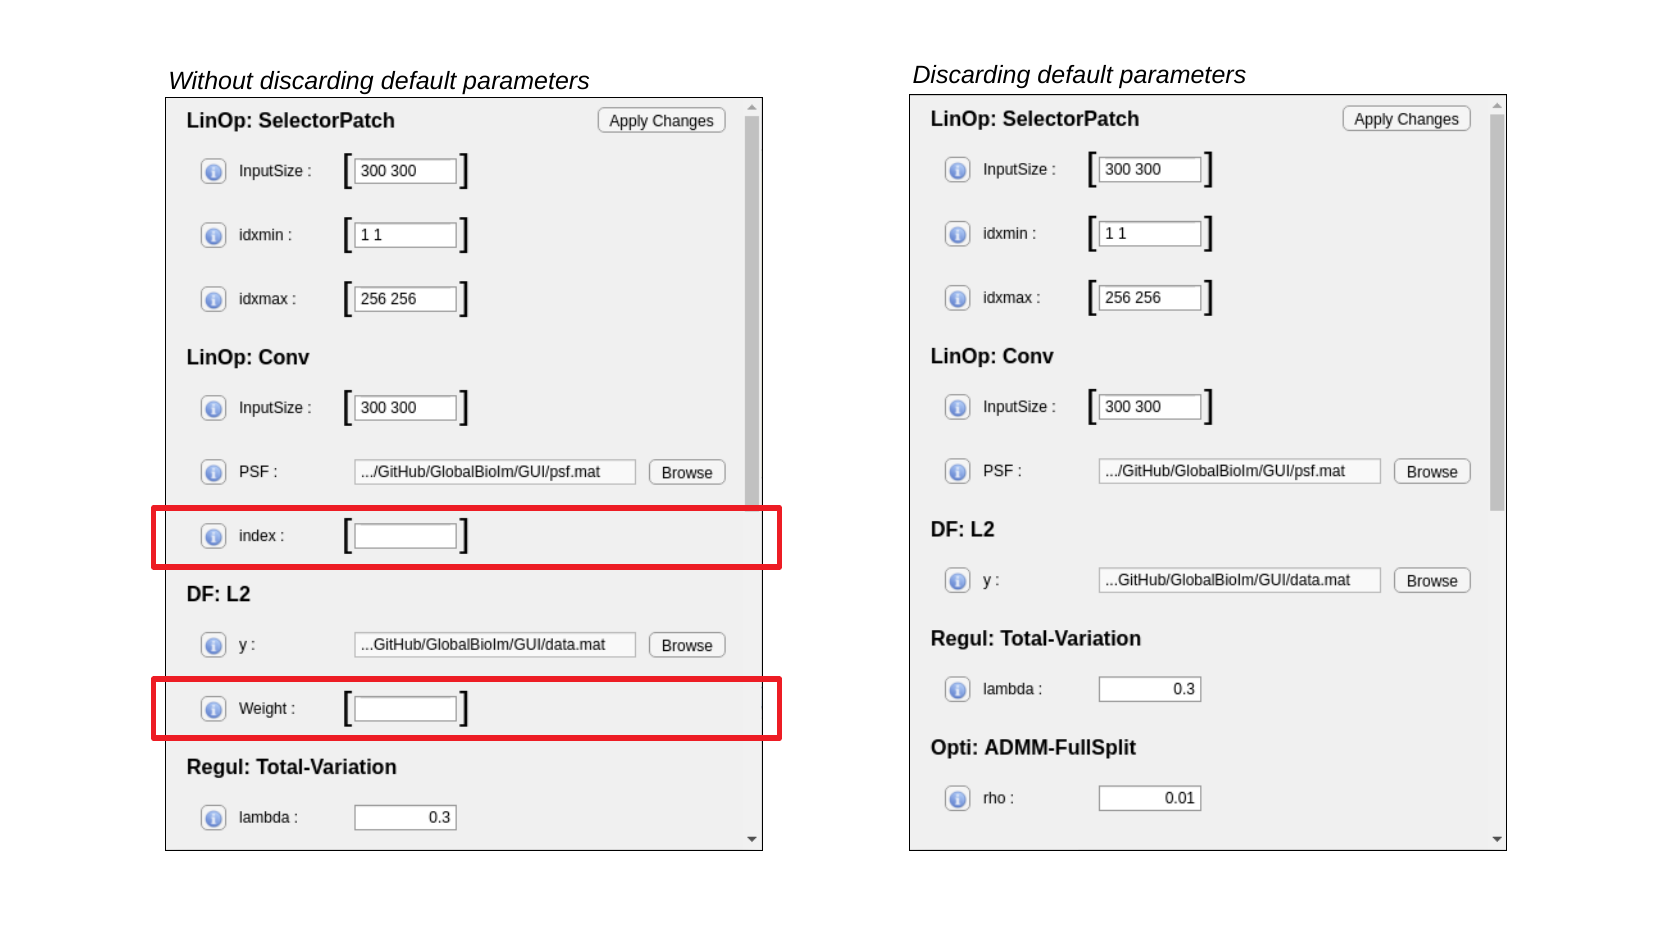

Discarding default parameters
Without discarding default parameters